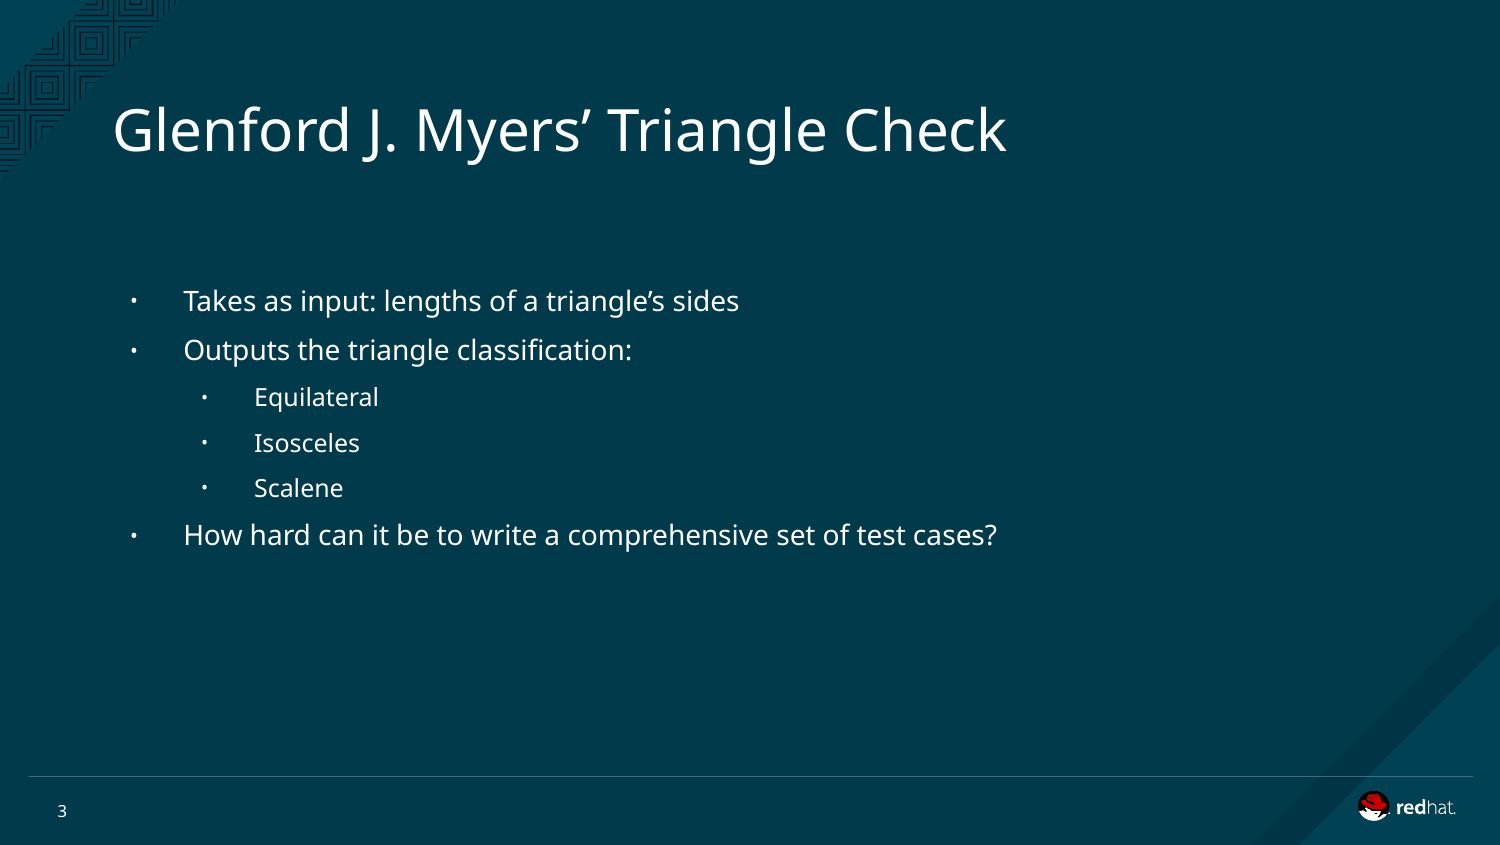

# Glenford J. Myers’ Triangle Check
Takes as input: lengths of a triangle’s sides
Outputs the triangle classification:
Equilateral
Isosceles
Scalene
How hard can it be to write a comprehensive set of test cases?
3